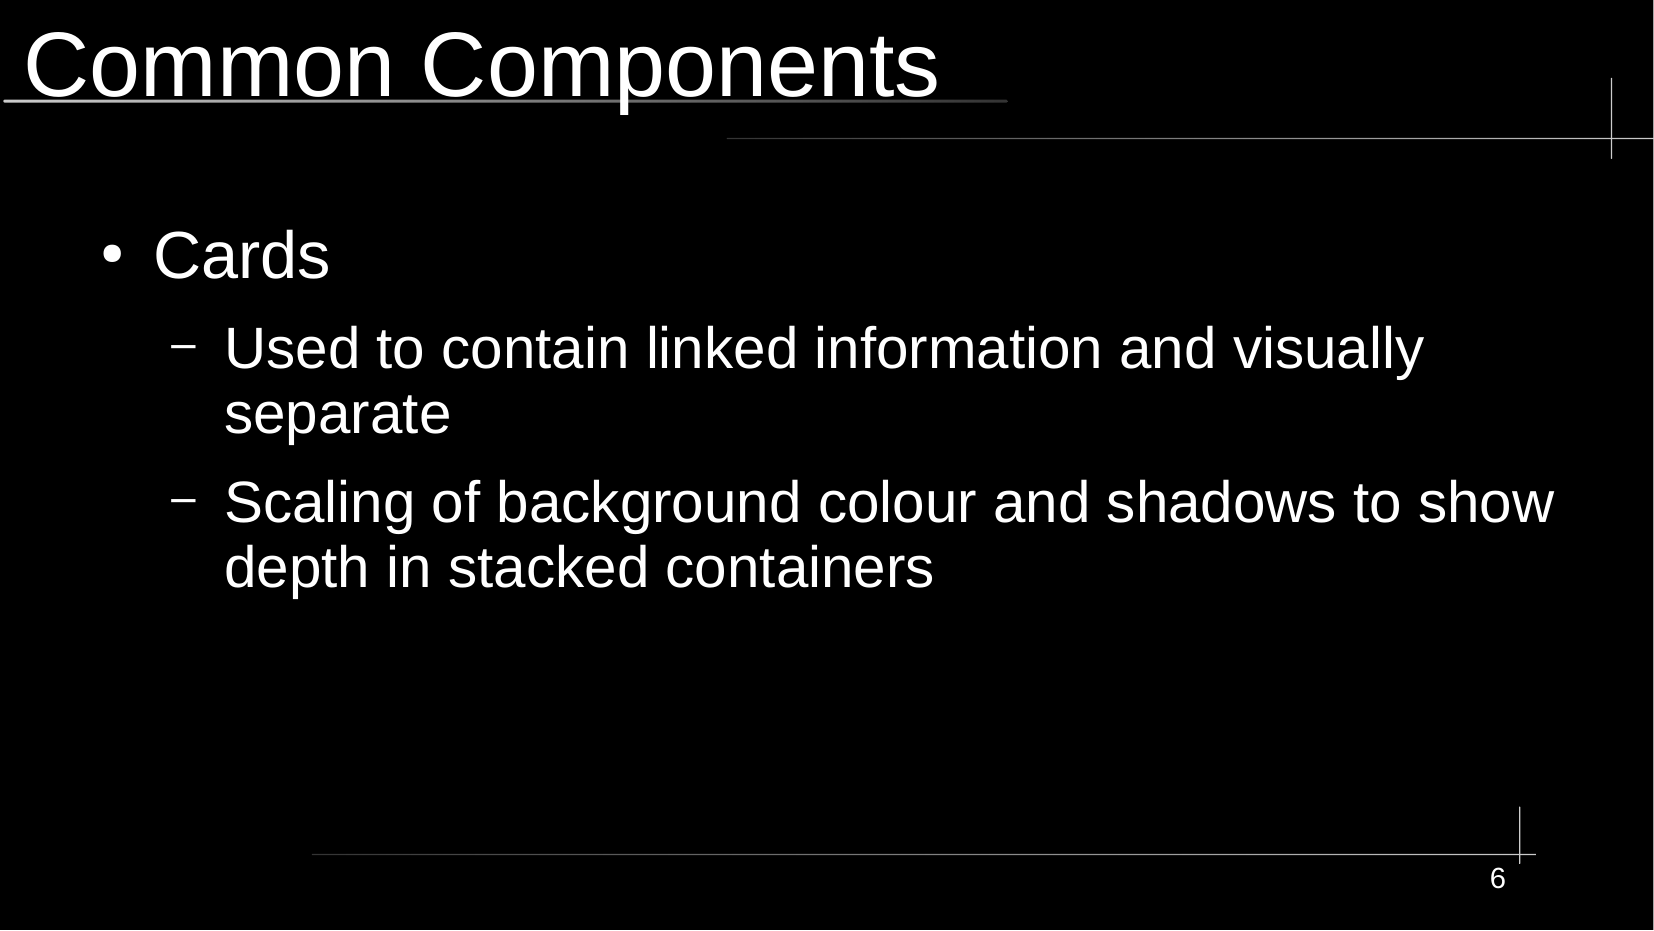

# Common Components
Cards
Used to contain linked information and visually separate
Scaling of background colour and shadows to show depth in stacked containers
6